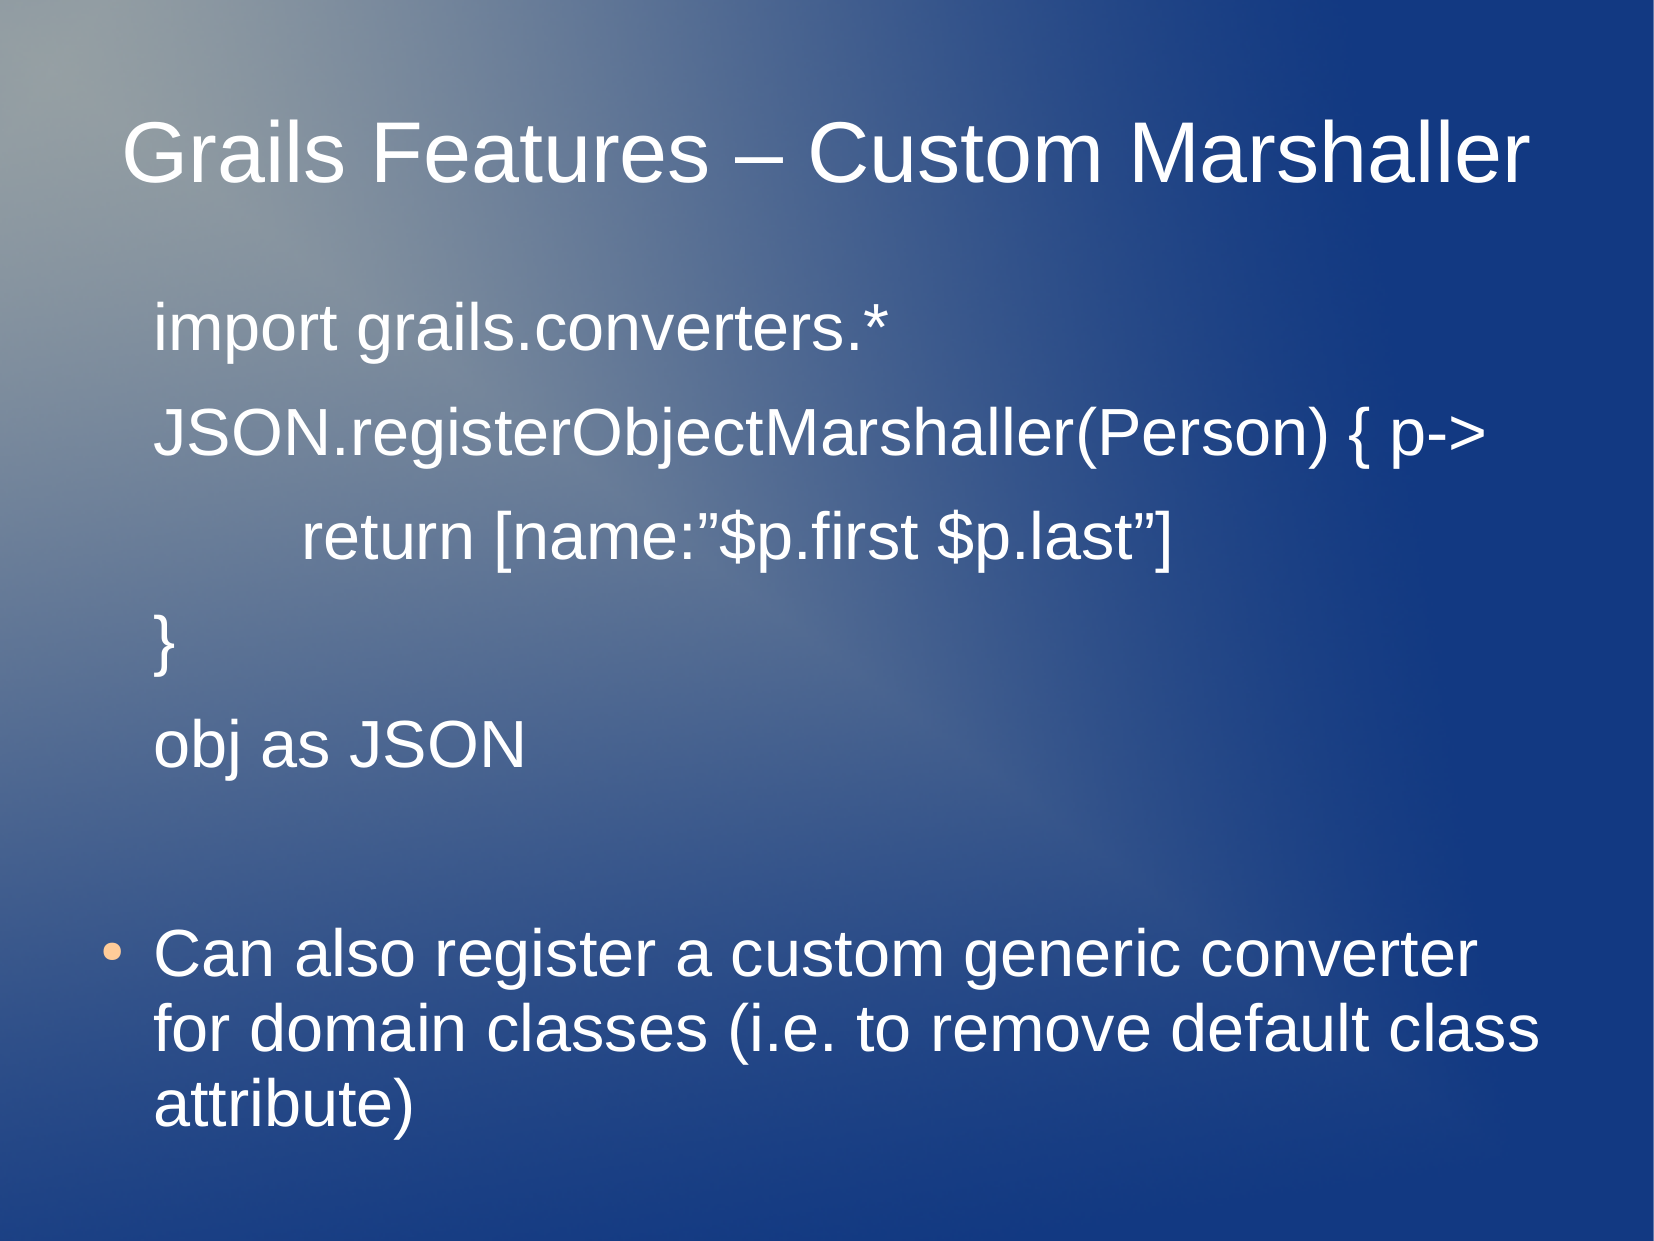

# Grails Features – Custom Marshaller
import grails.converters.*
JSON.registerObjectMarshaller(Person) { p->
 return [name:”$p.first $p.last”]
}
obj as JSON
Can also register a custom generic converter for domain classes (i.e. to remove default class attribute)